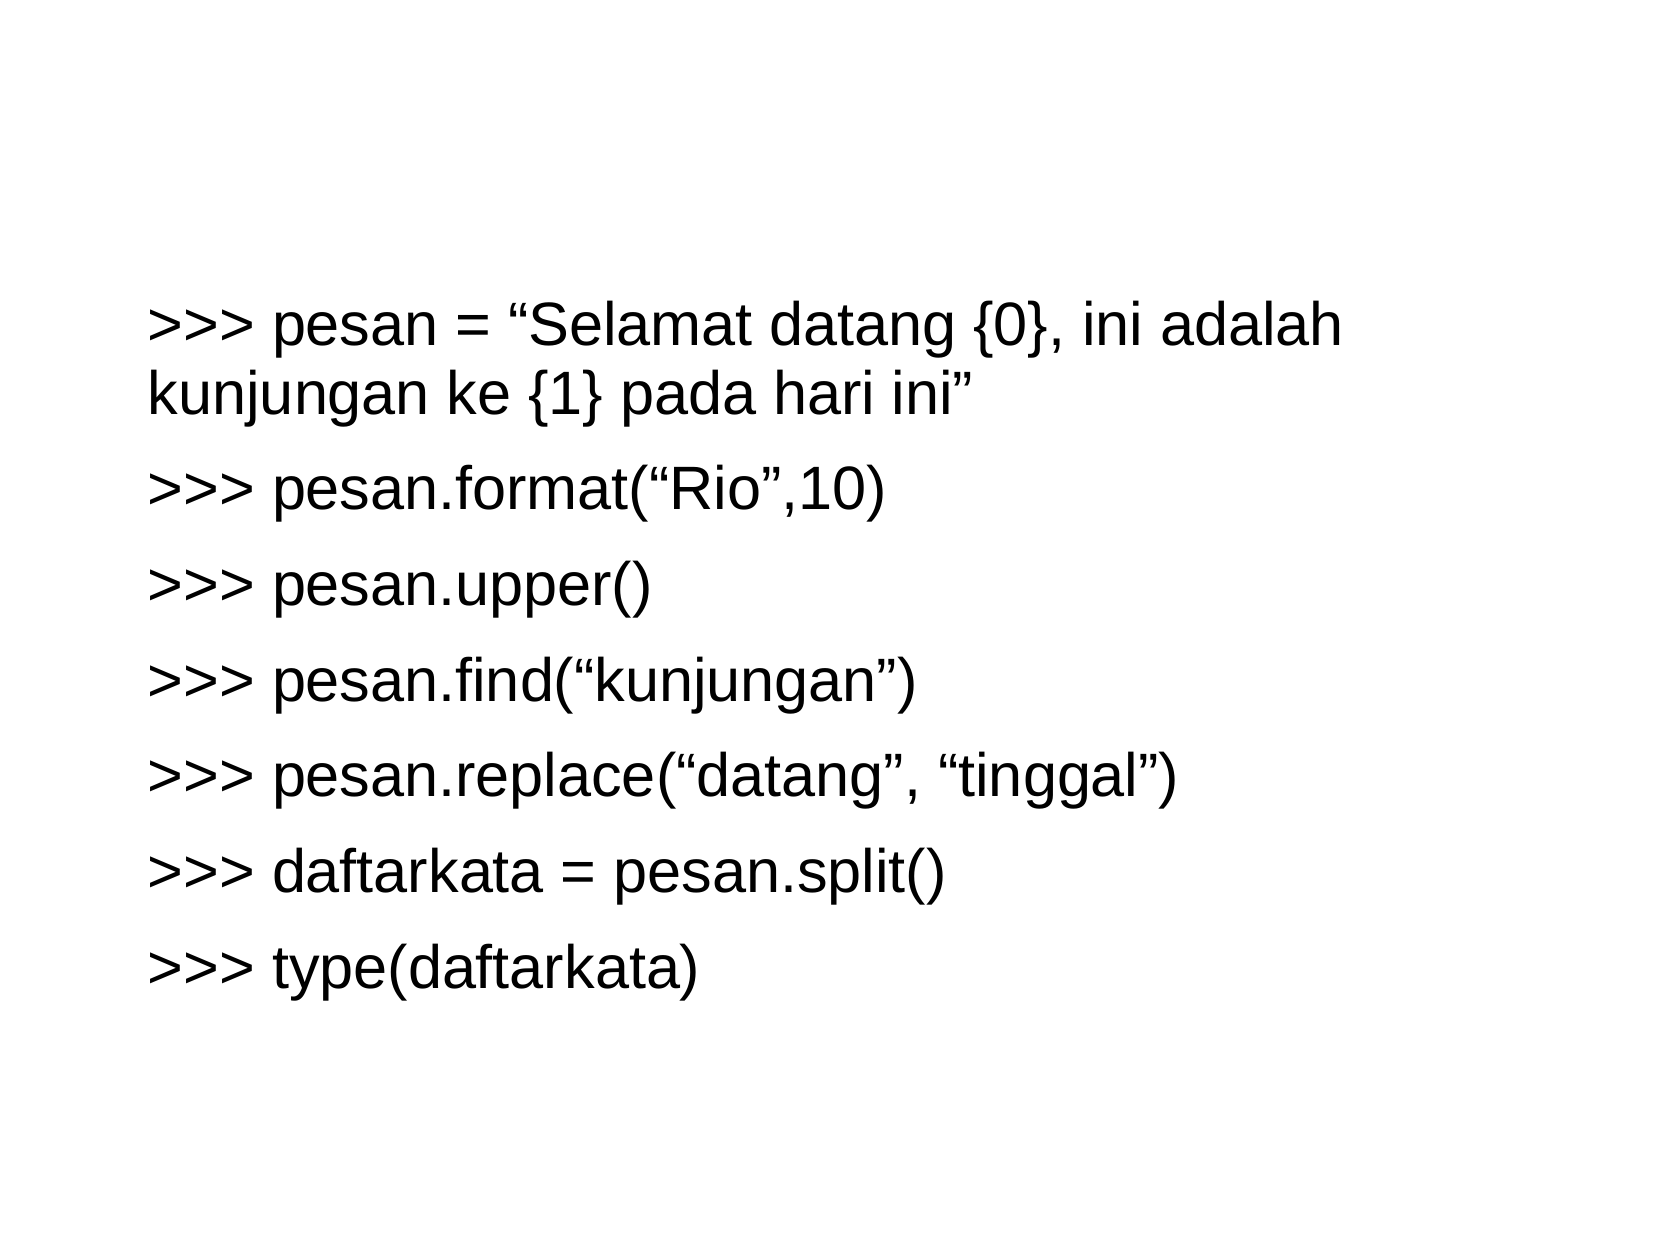

#
>>> pesan = “Selamat datang {0}, ini adalah kunjungan ke {1} pada hari ini”
>>> pesan.format(“Rio”,10)
>>> pesan.upper()
>>> pesan.find(“kunjungan”)
>>> pesan.replace(“datang”, “tinggal”)
>>> daftarkata = pesan.split()
>>> type(daftarkata)